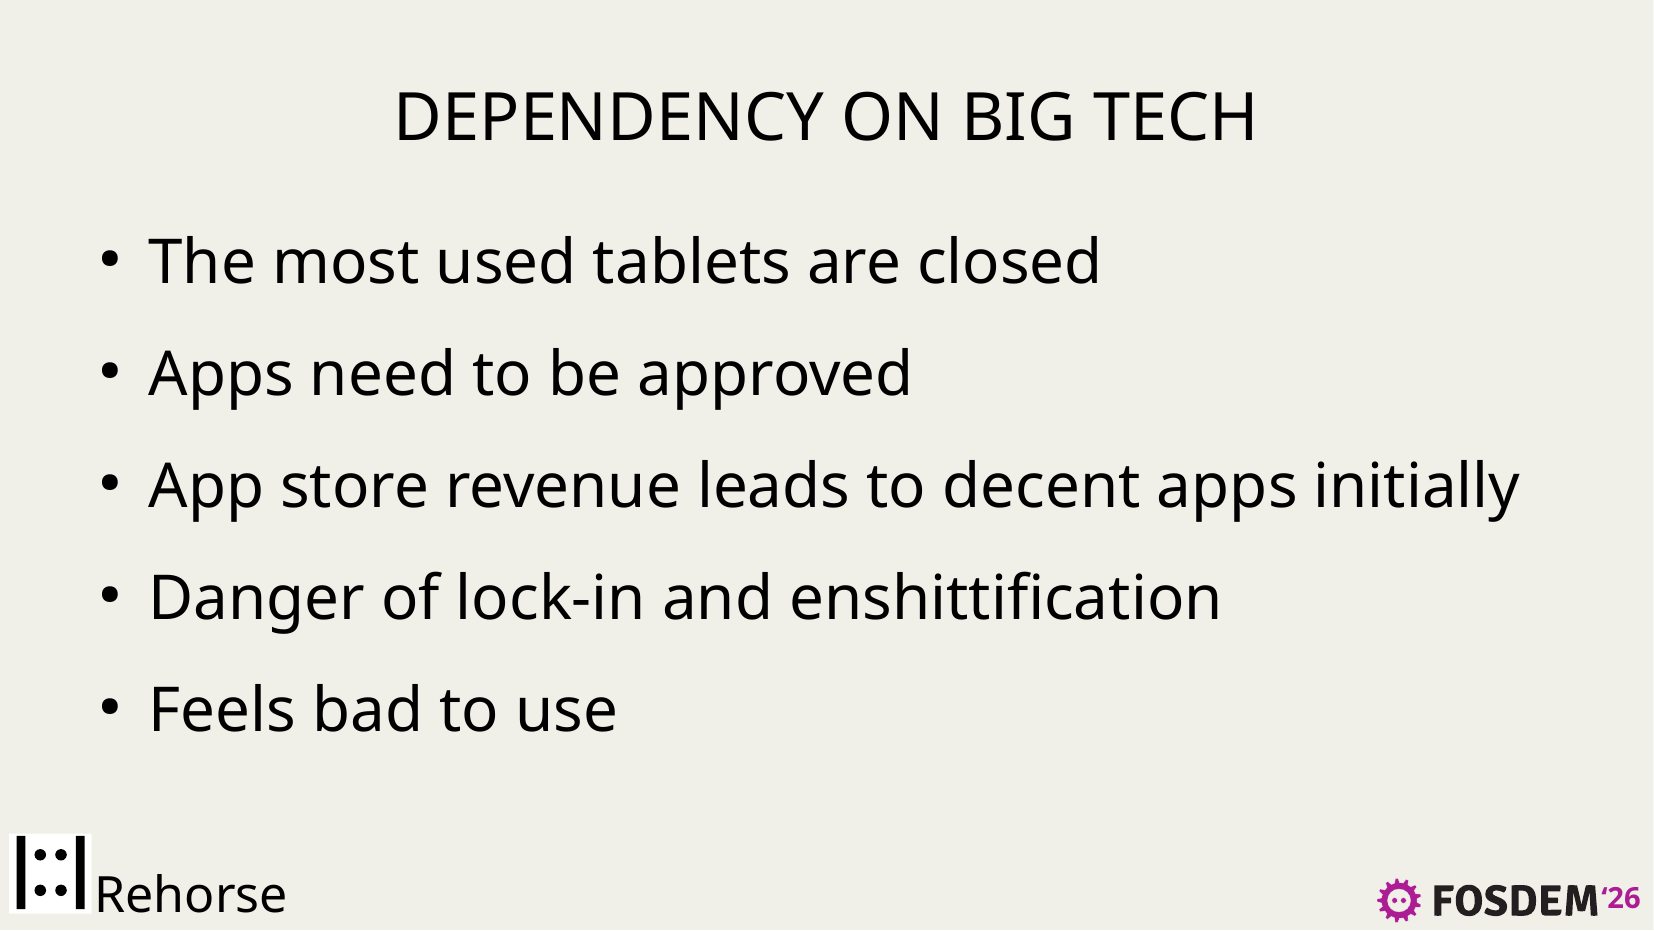

# Dependency on big tech
The most used tablets are closed
Apps need to be approved
App store revenue leads to decent apps initially
Danger of lock-in and enshittification
Feels bad to use